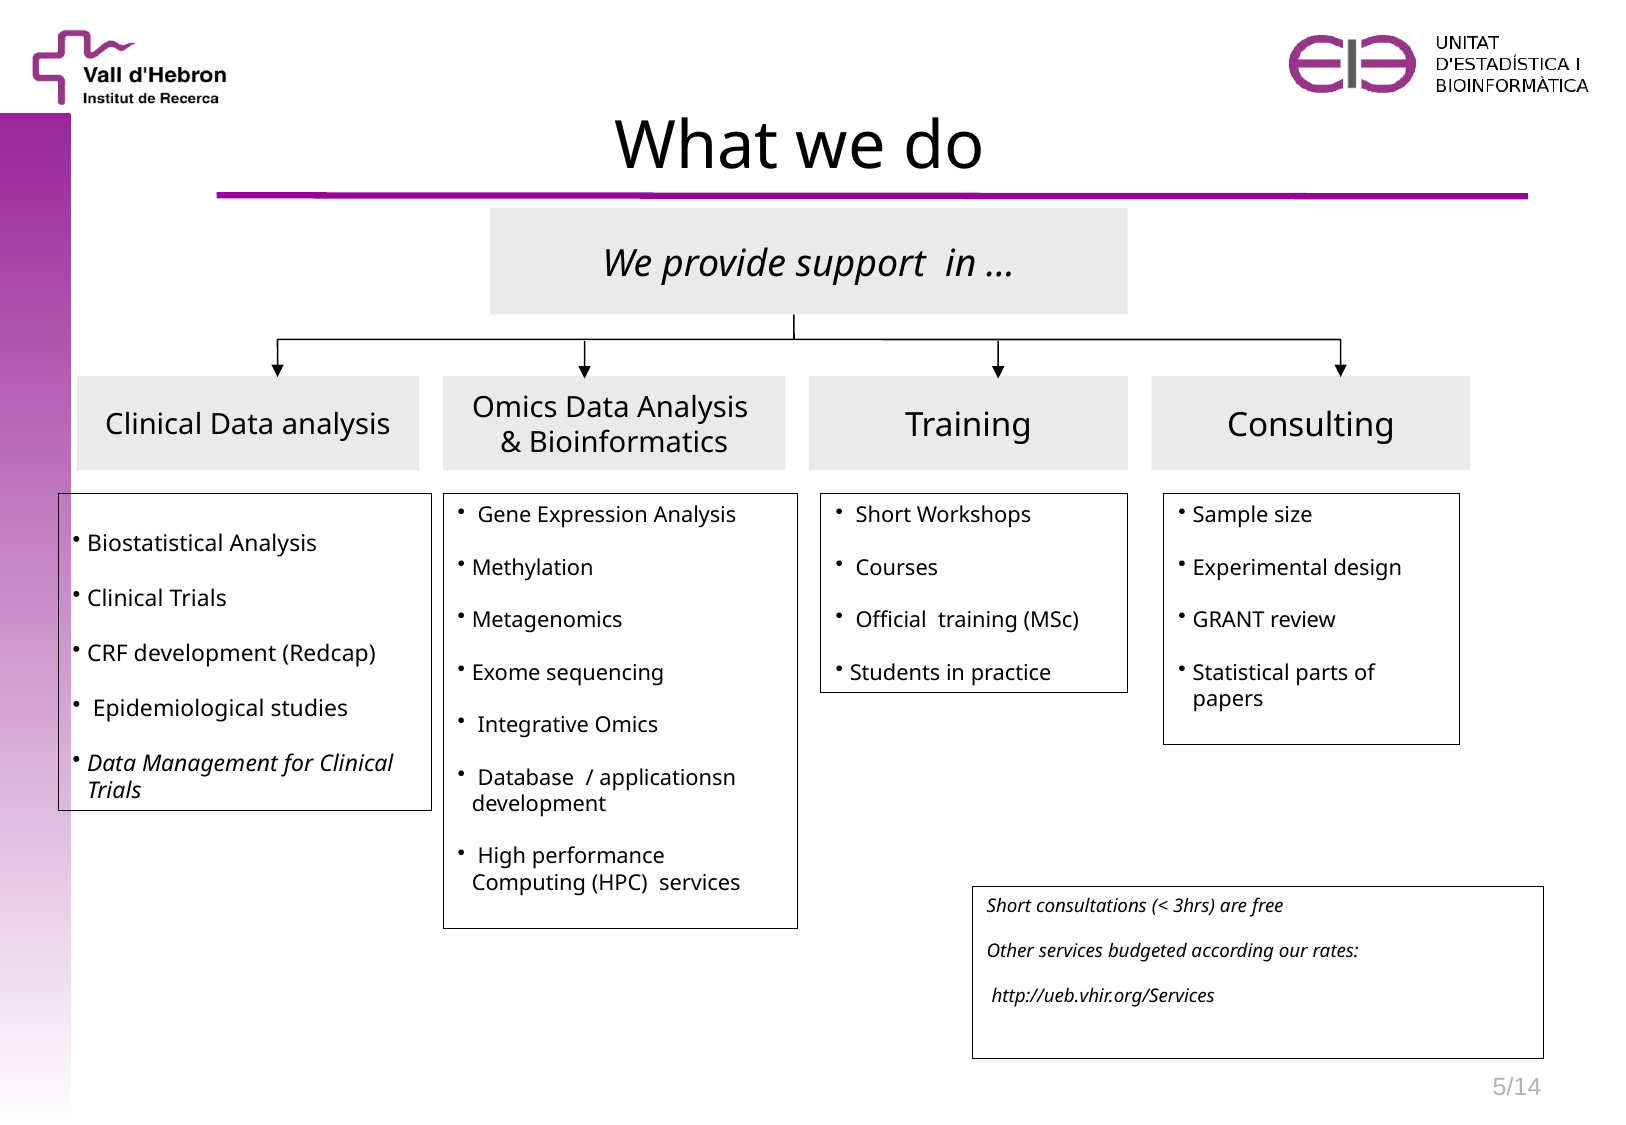

#
What we do
We provide support in …
Clinical Data analysis
Omics Data Analysis
& Bioinformatics
Training
Consulting
Biostatistical Analysis
Clinical Trials
CRF development (Redcap)
 Epidemiological studies
Data Management for Clinical Trials
 Gene Expression Analysis
Methylation
Metagenomics
Exome sequencing
 Integrative Omics
 Database / applicationsn development
 High performance Computing (HPC) services
 Short Workshops
 Courses
 Official training (MSc)
Students in practice
Sample size
Experimental design
GRANT review
Statistical parts of papers
Short consultations (< 3hrs) are free
Other services budgeted according our rates:
 http://ueb.vhir.org/Services